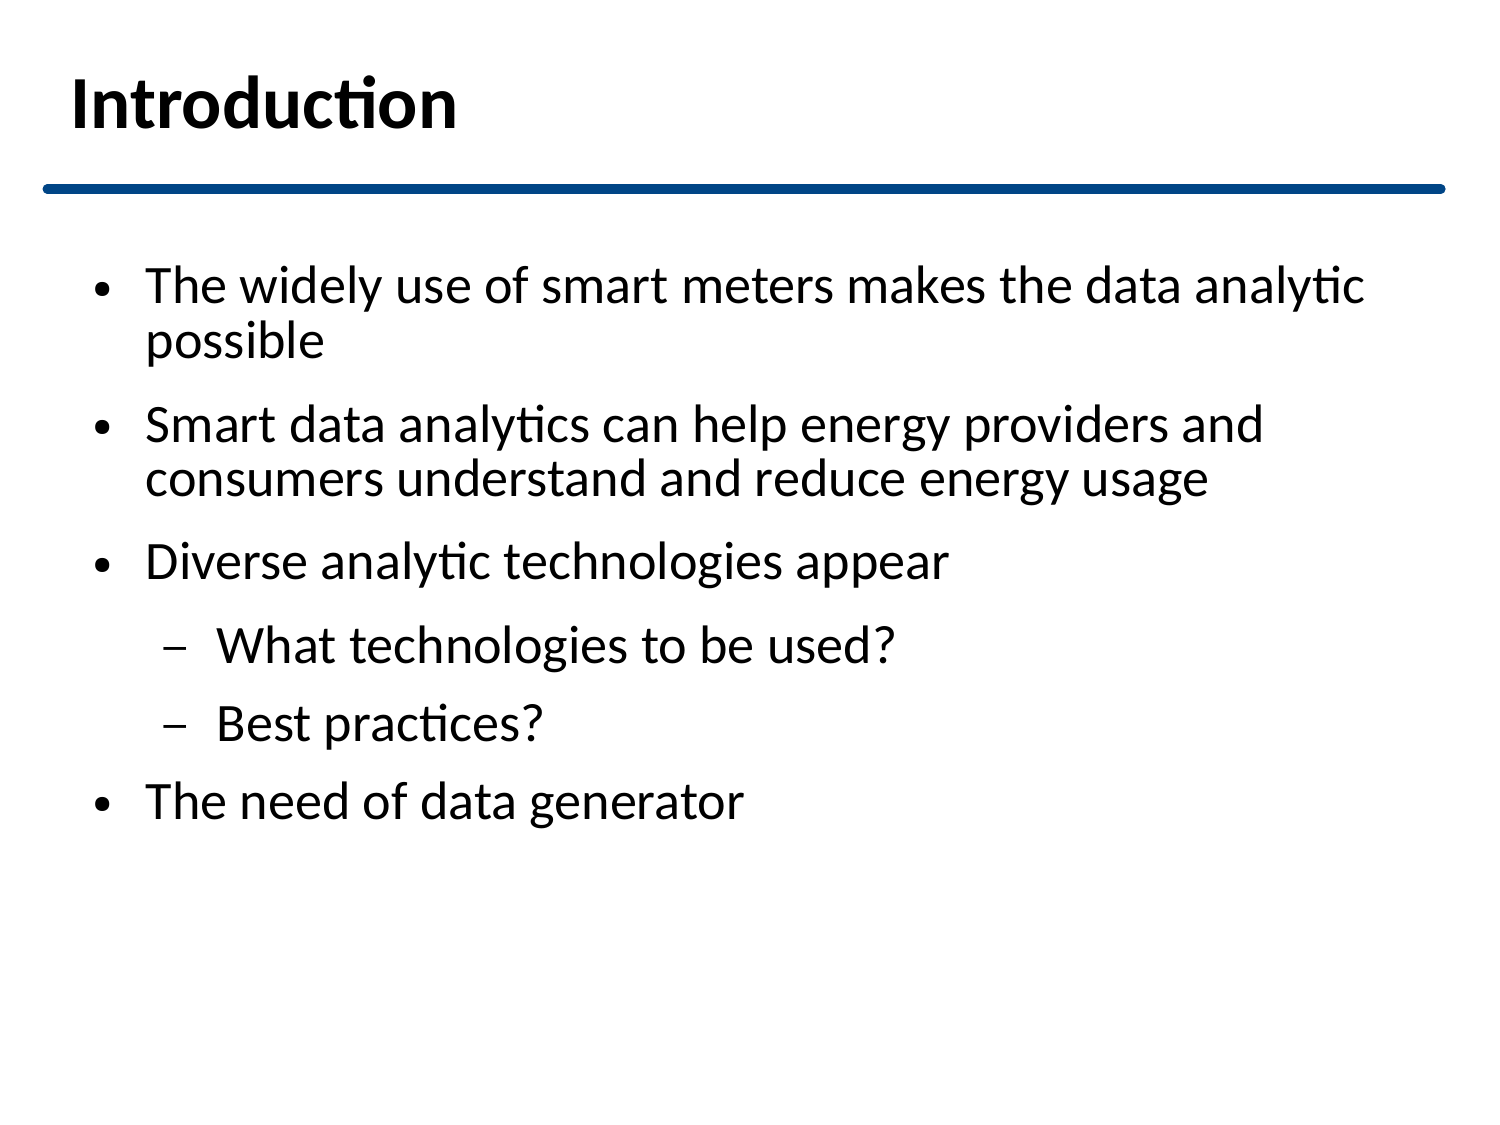

# Introduction
The widely use of smart meters makes the data analytic possible
Smart data analytics can help energy providers and consumers understand and reduce energy usage
Diverse analytic technologies appear
What technologies to be used?
Best practices?
The need of data generator